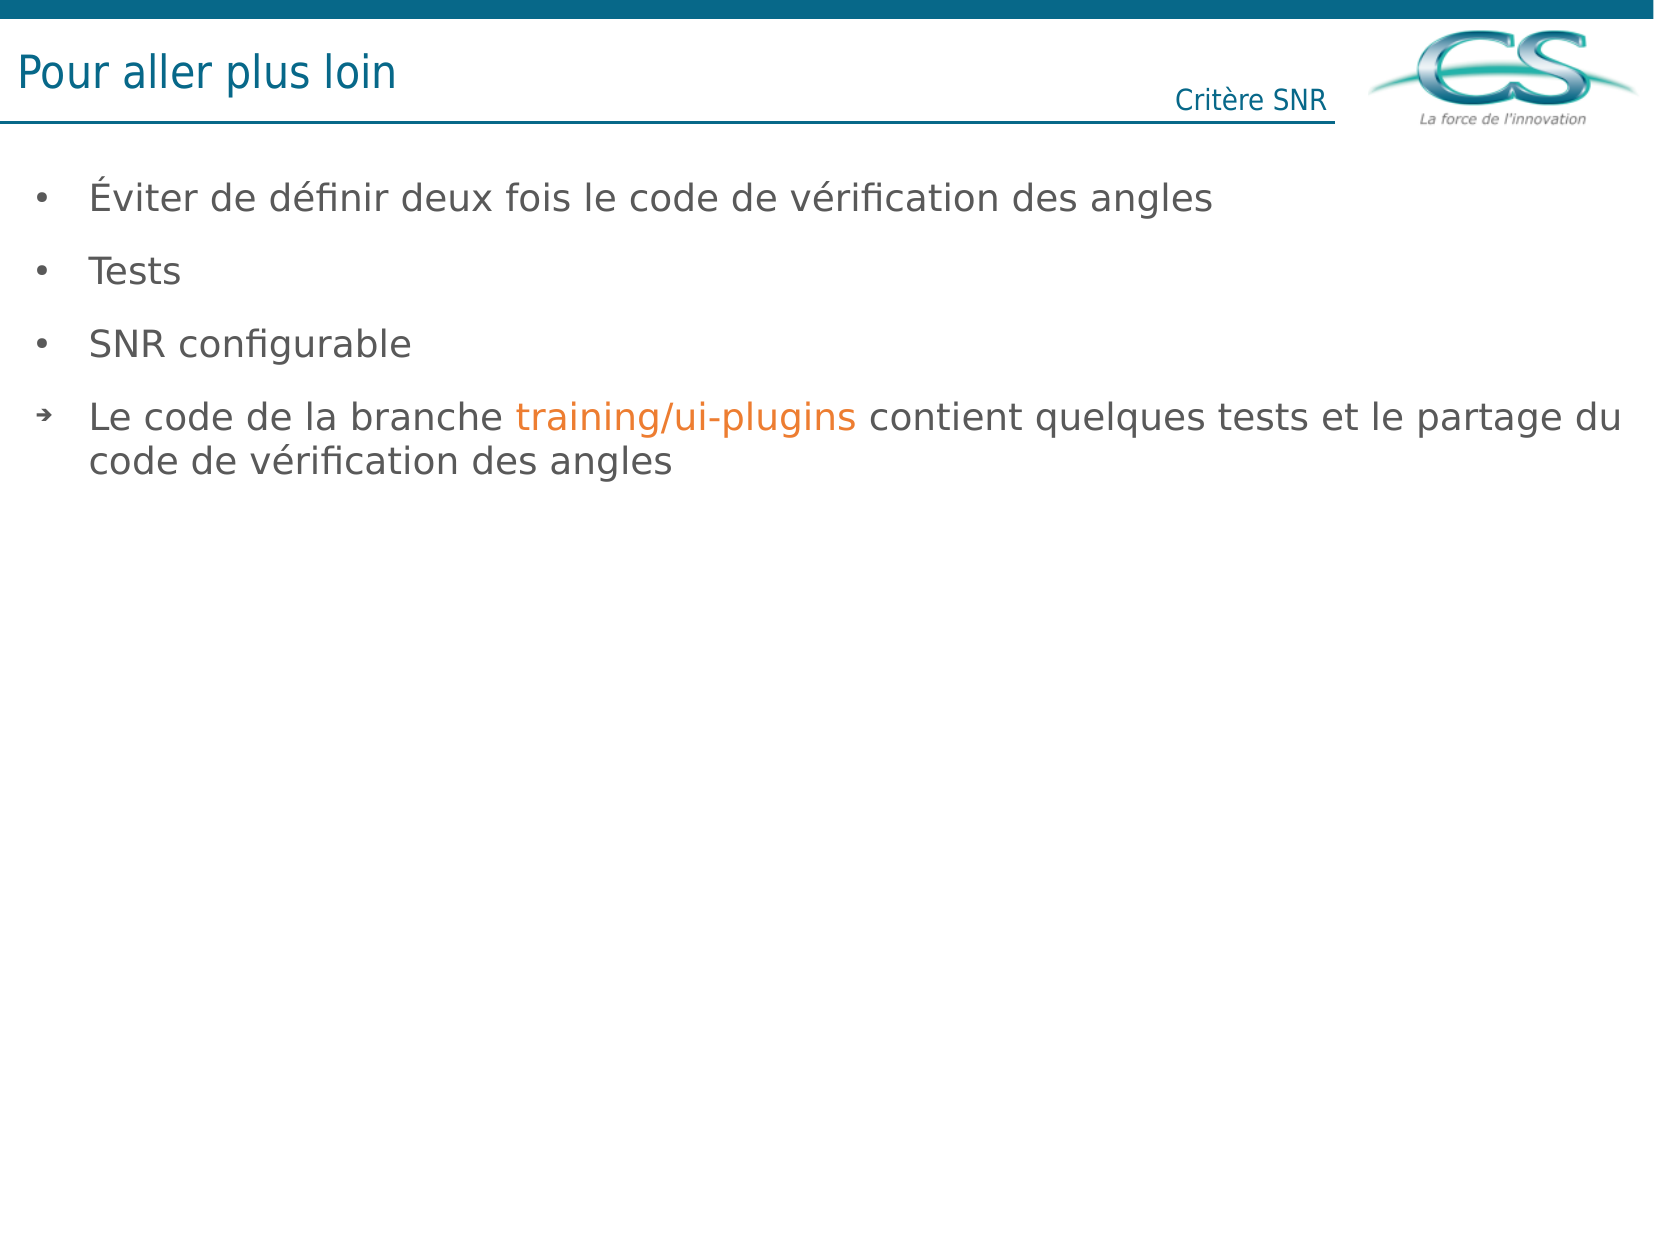

Pour aller plus loin
Critère SNR
# Éviter de définir deux fois le code de vérification des angles
Tests
SNR configurable
Le code de la branche training/ui-plugins contient quelques tests et le partage du code de vérification des angles